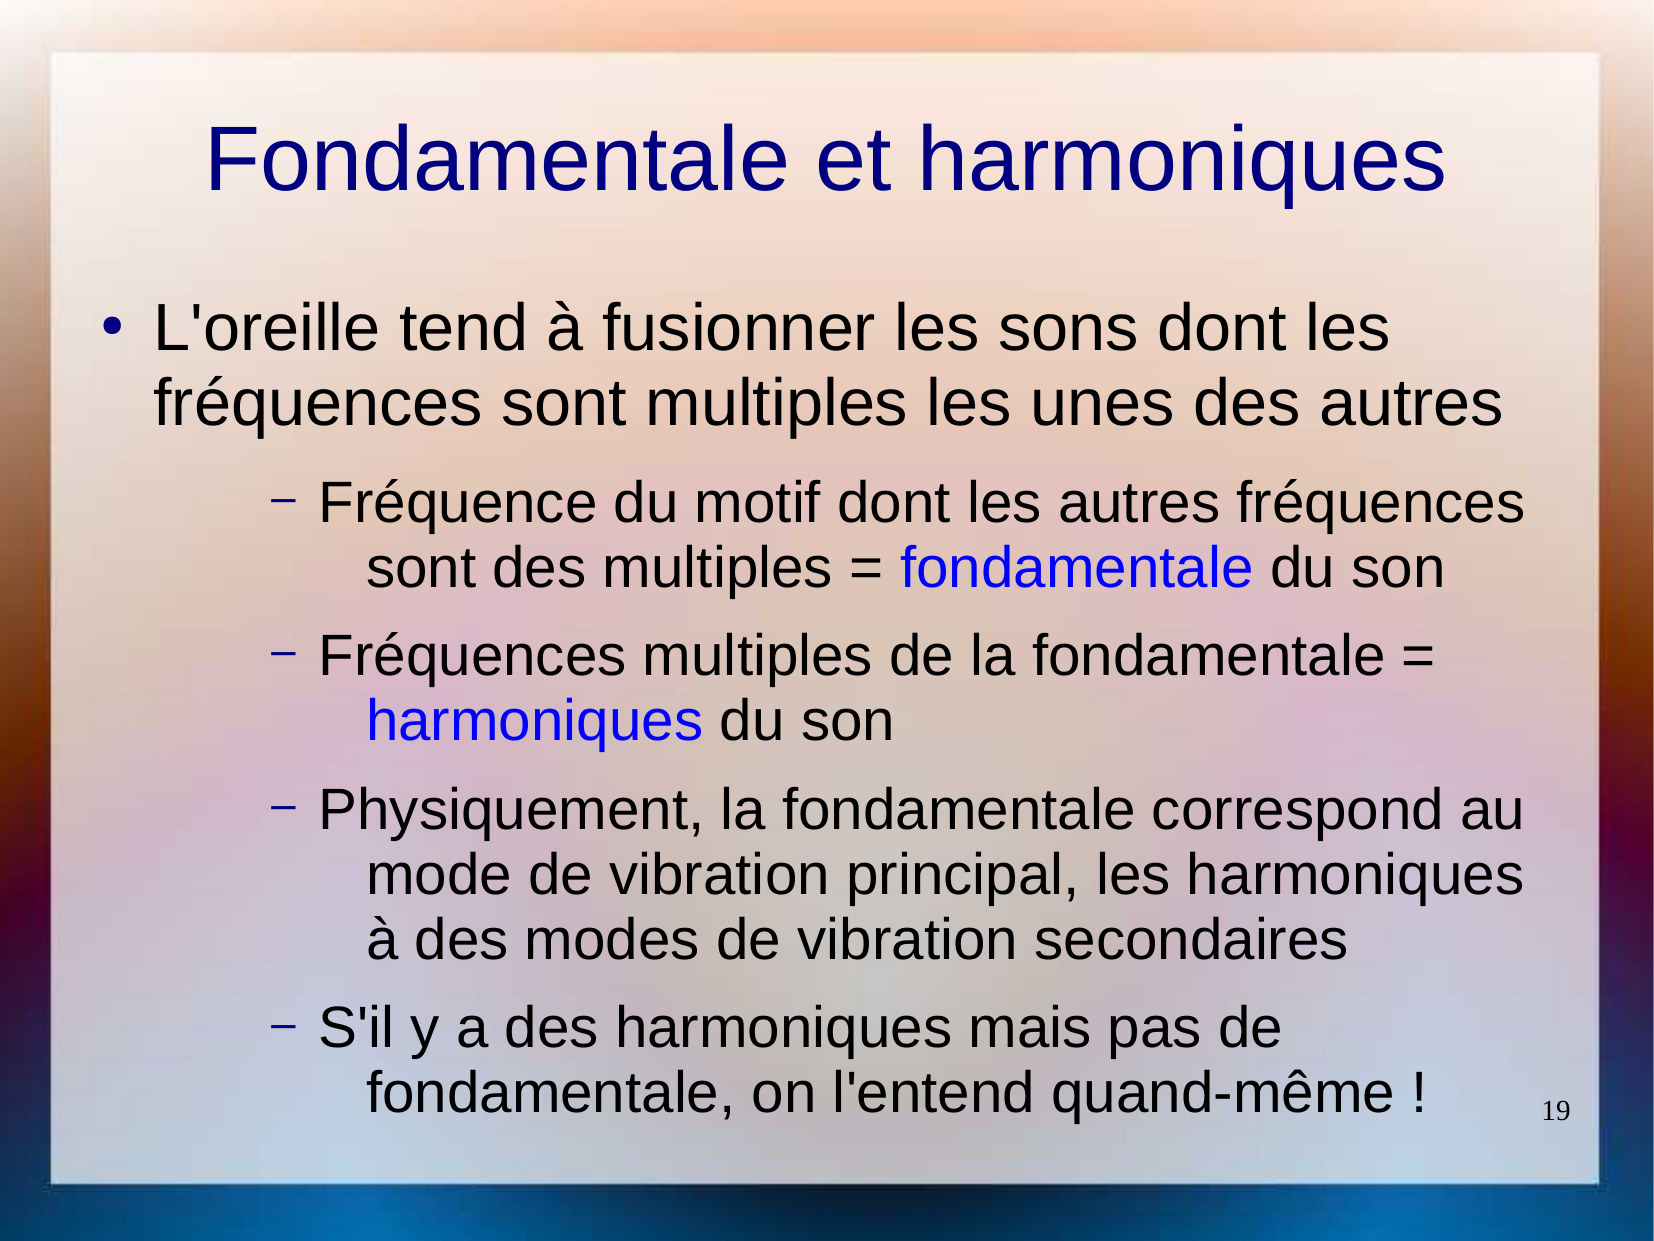

# Fondamentale et harmoniques
L'oreille tend à fusionner les sons dont les fréquences sont multiples les unes des autres
Fréquence du motif dont les autres fréquences sont des multiples = fondamentale du son
Fréquences multiples de la fondamentale = harmoniques du son
Physiquement, la fondamentale correspond au mode de vibration principal, les harmoniques à des modes de vibration secondaires
S'il y a des harmoniques mais pas de fondamentale, on l'entend quand-même !
19